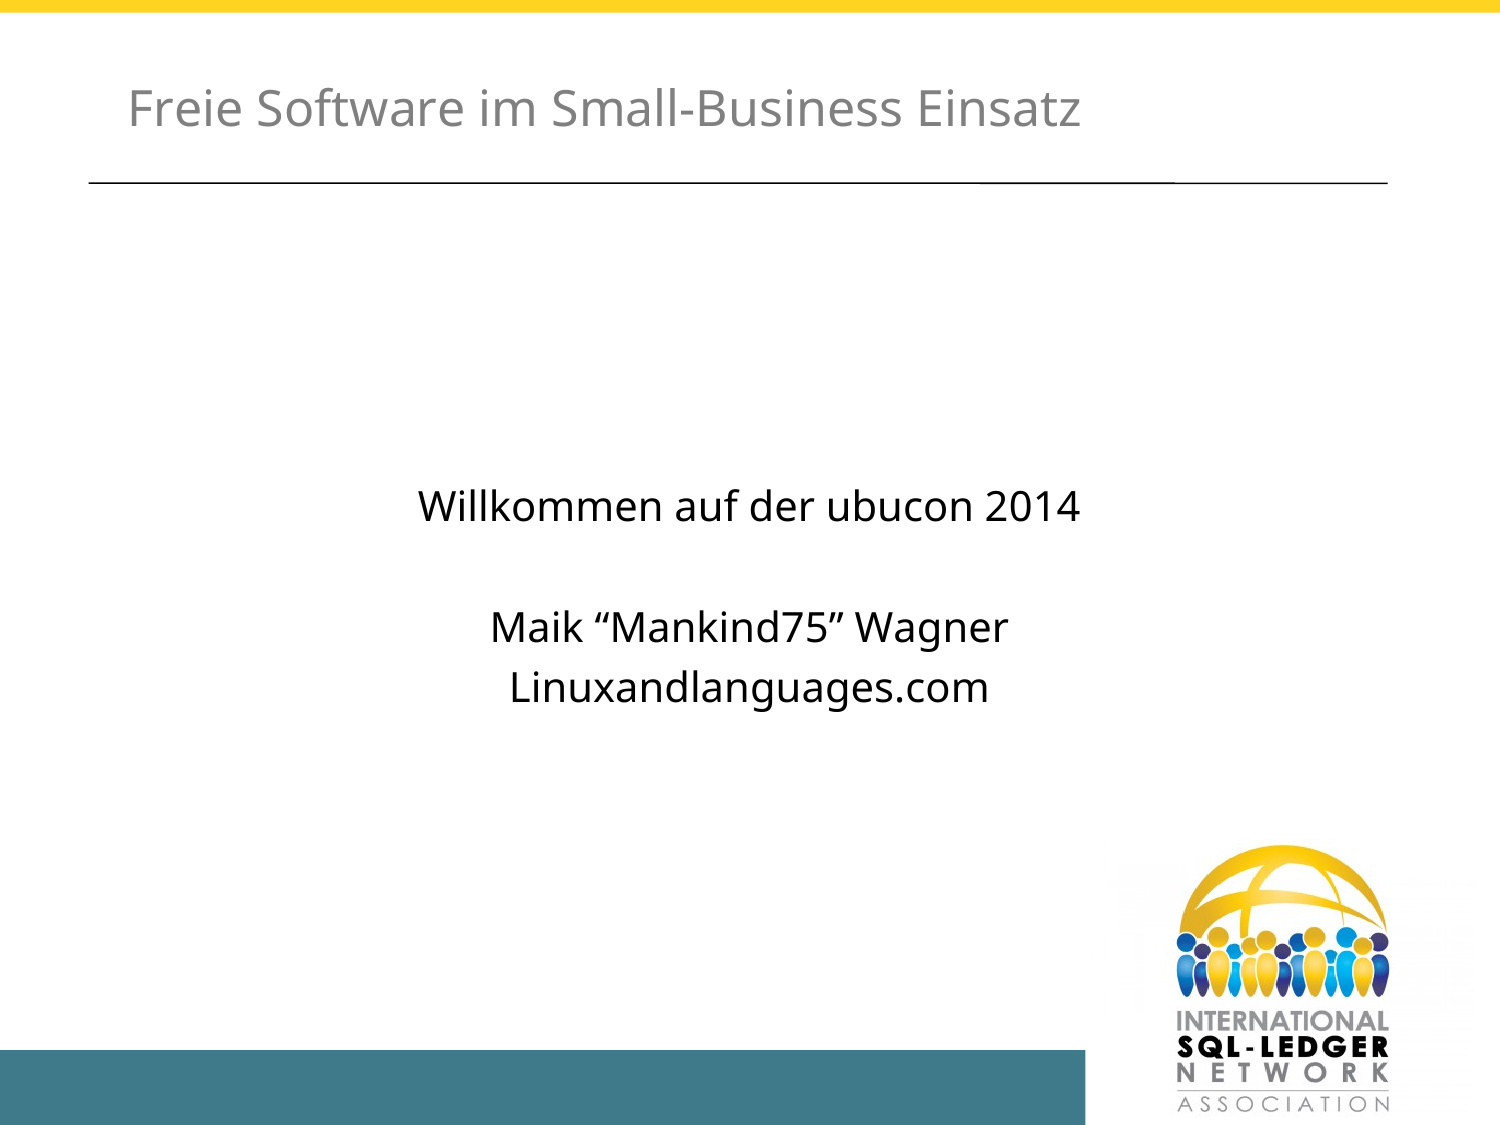

# Freie Software im Small-Business Einsatz
Willkommen auf der ubucon 2014
Maik “Mankind75” Wagner
Linuxandlanguages.com